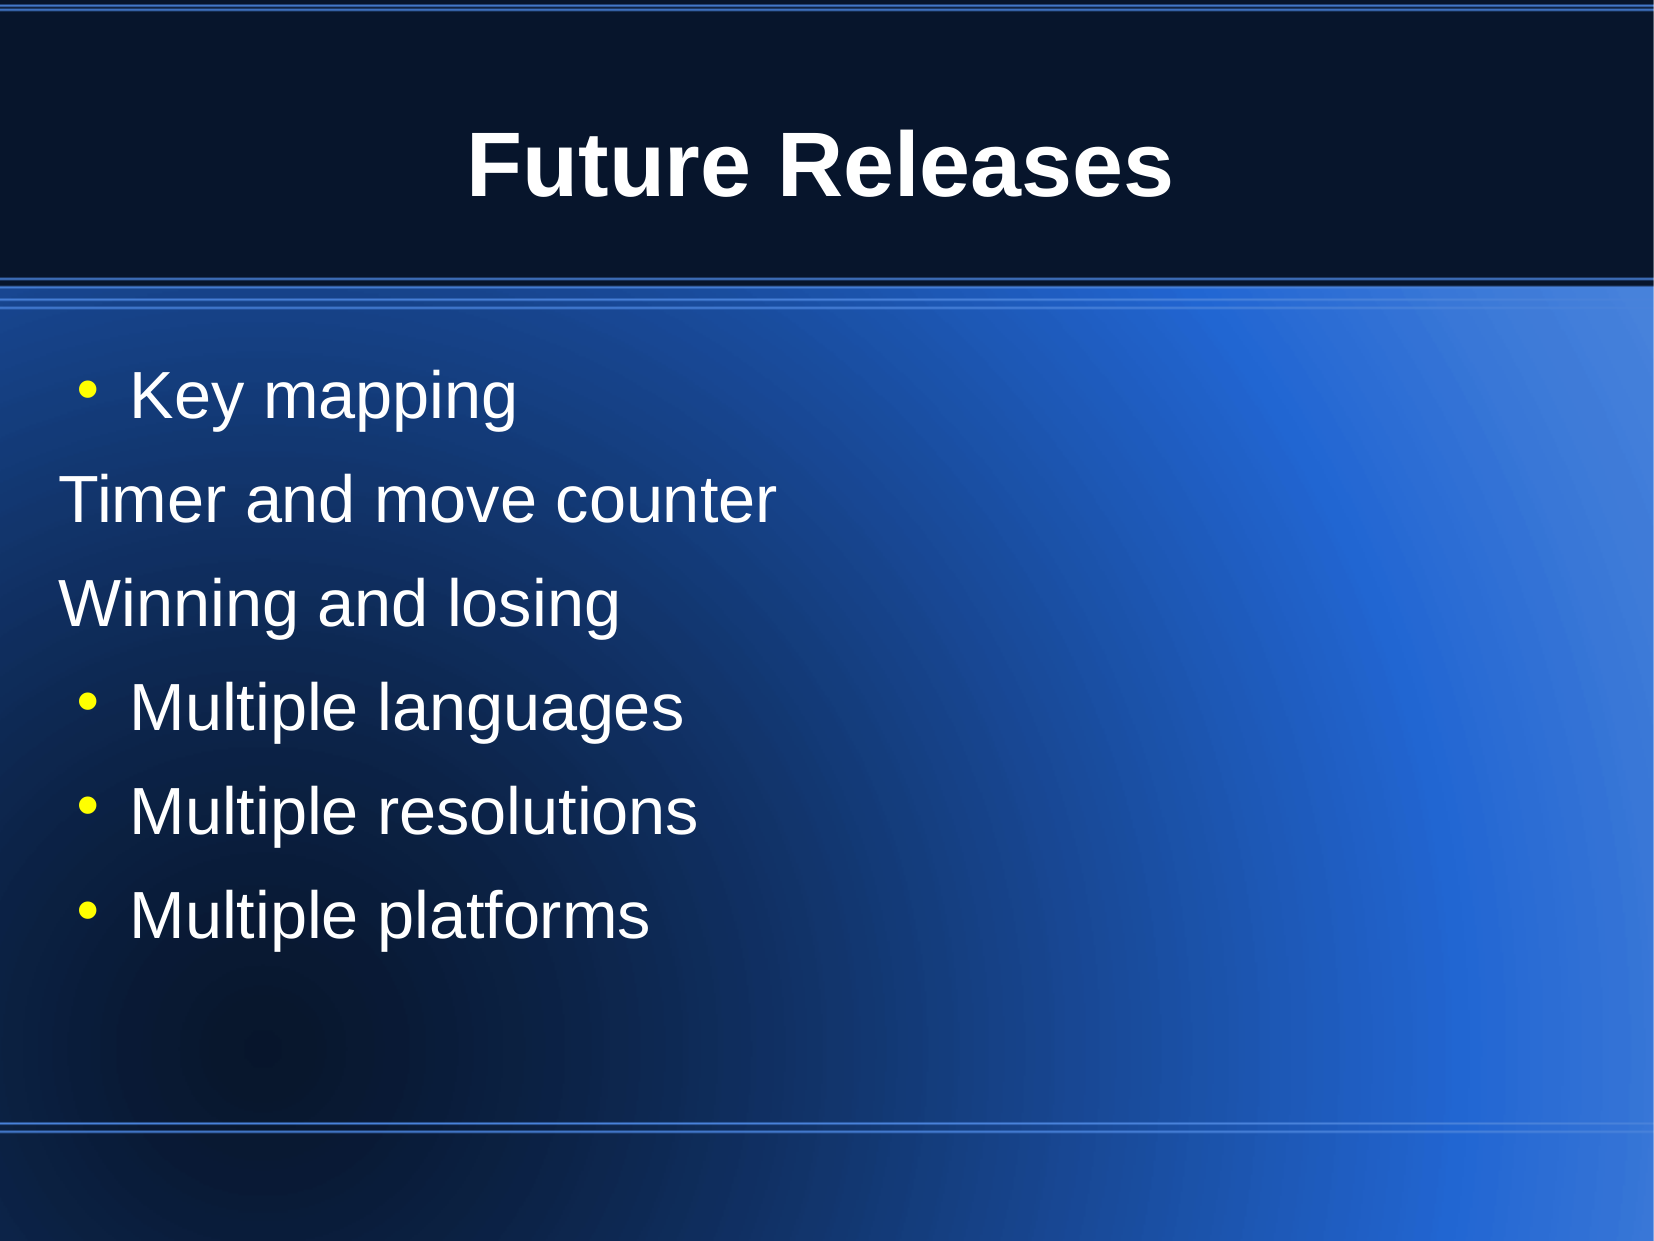

# Future Releases
Key mapping
Timer and move counter
Winning and losing
Multiple languages
Multiple resolutions
Multiple platforms